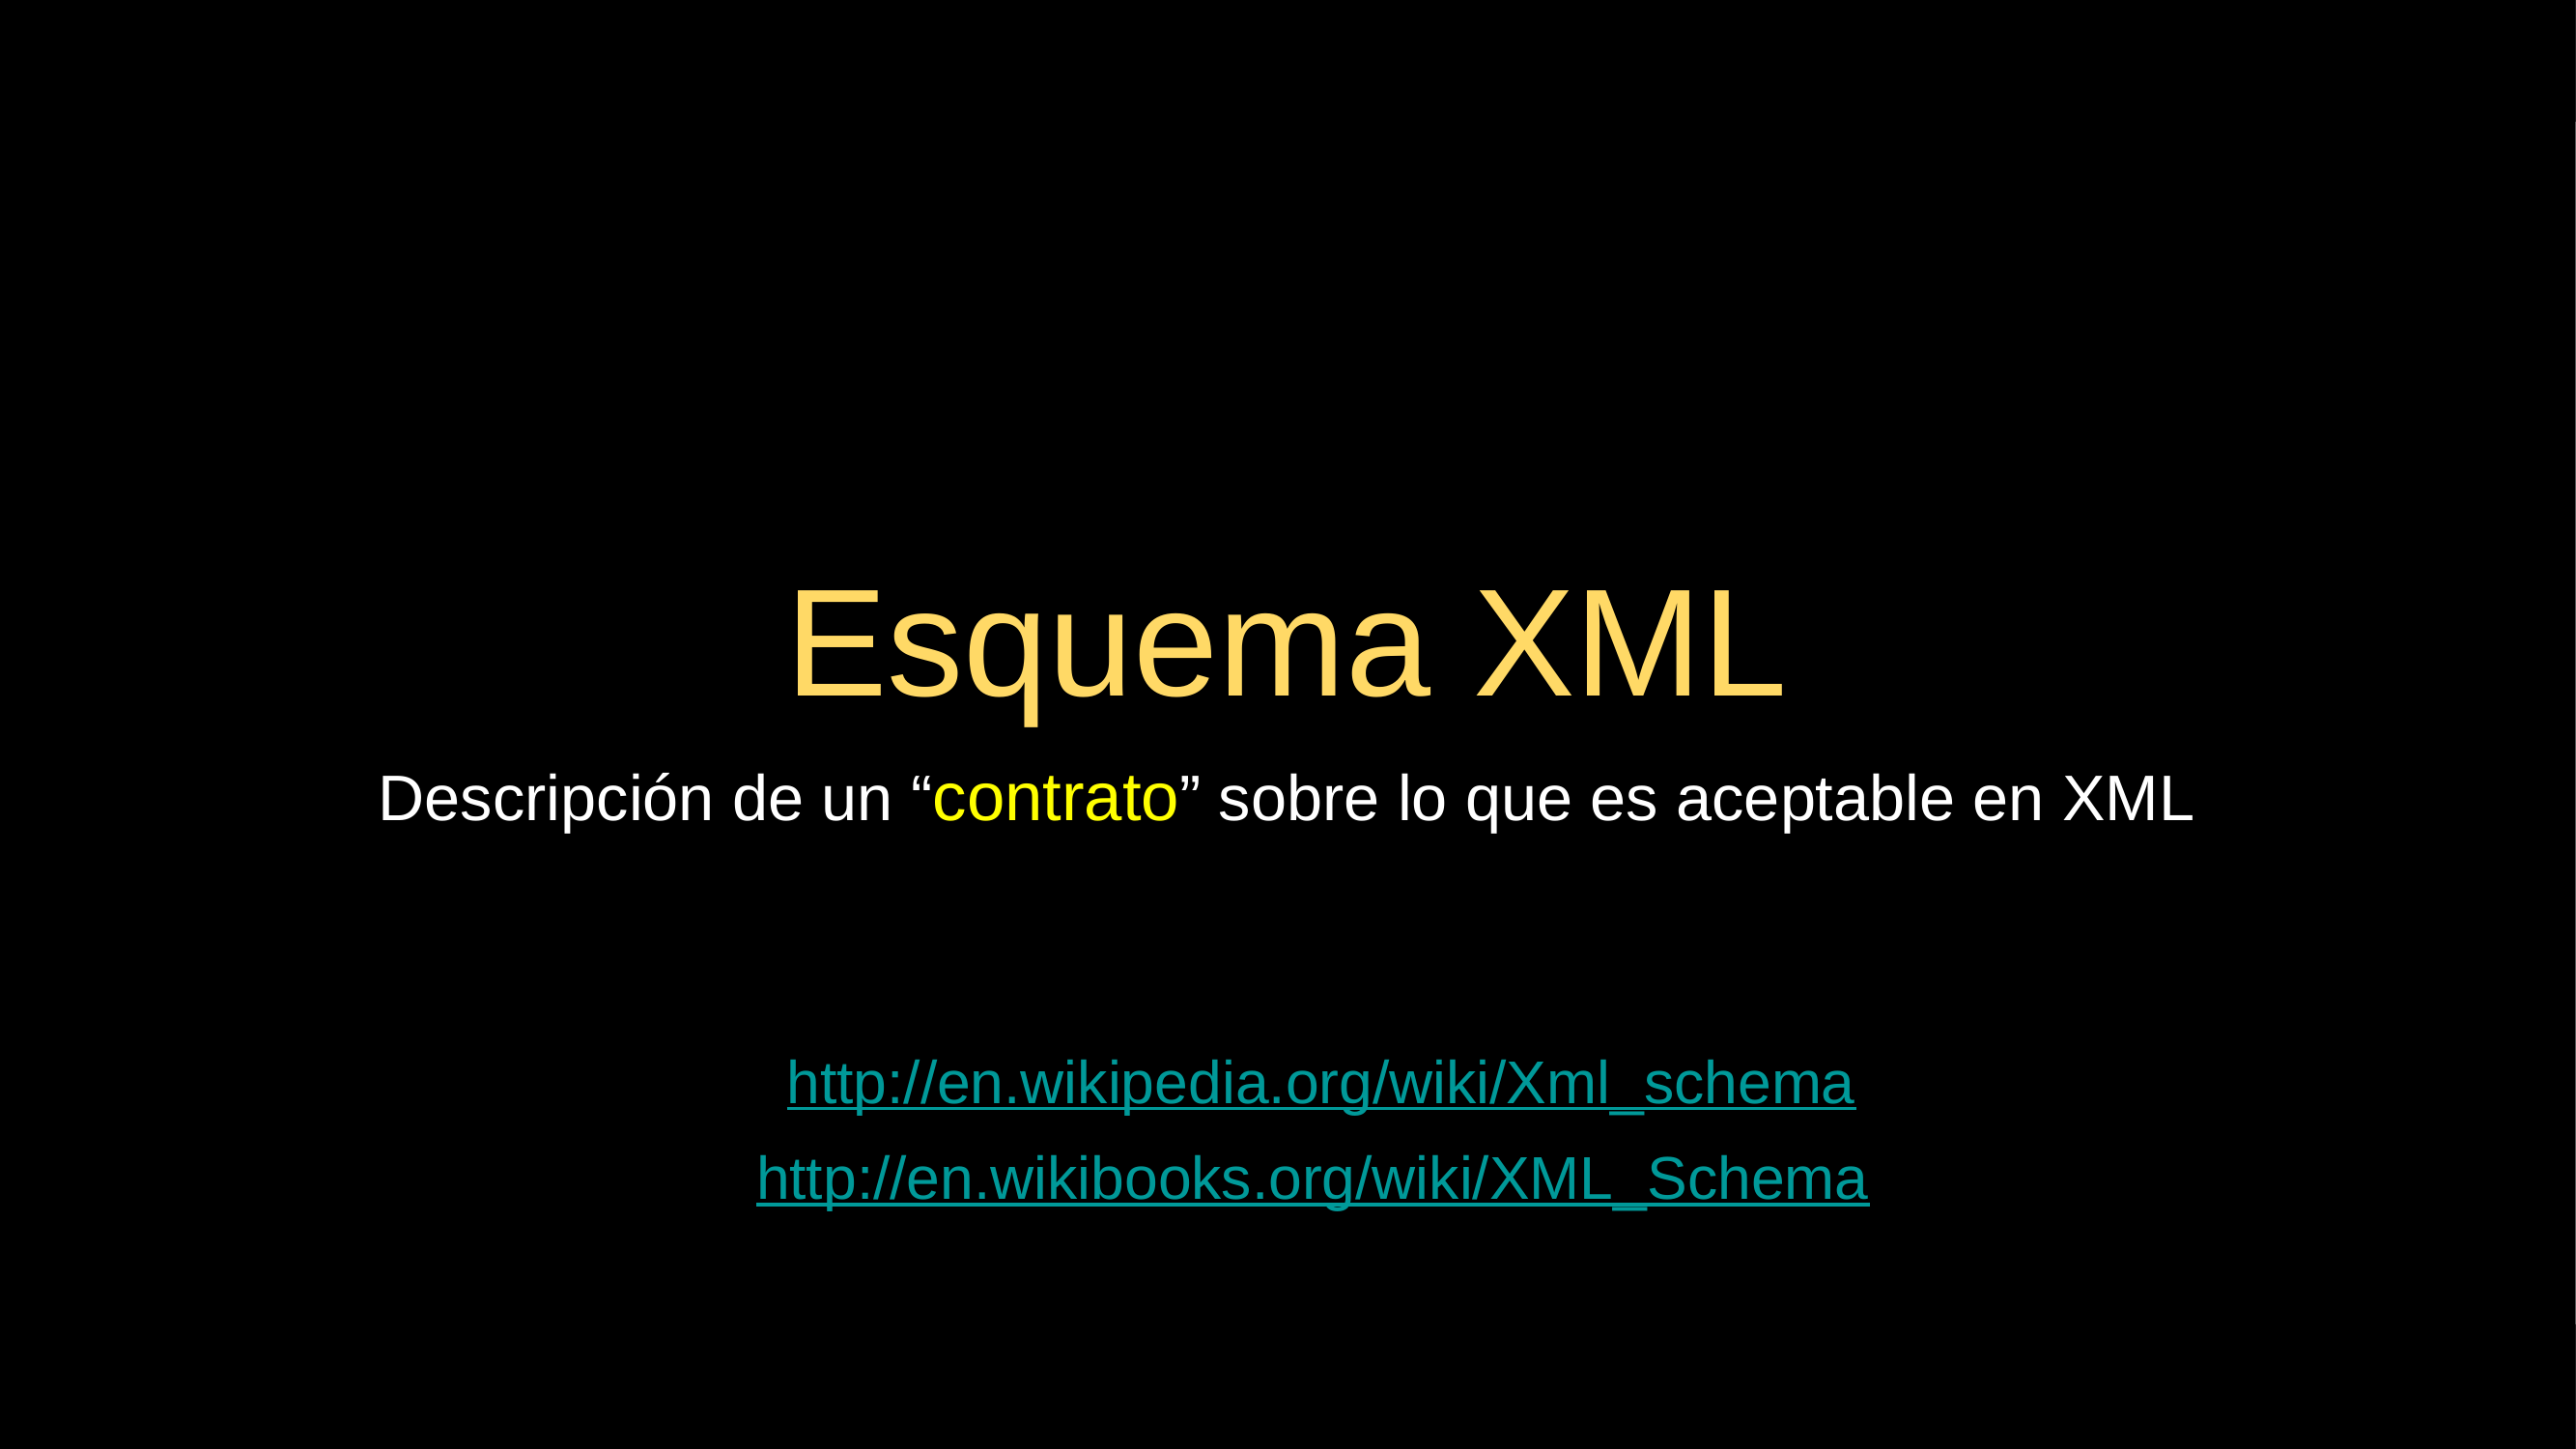

# Esquema XML
Descripción de un “contrato” sobre lo que es aceptable en XML
http://en.wikipedia.org/wiki/Xml_schema
http://en.wikibooks.org/wiki/XML_Schema